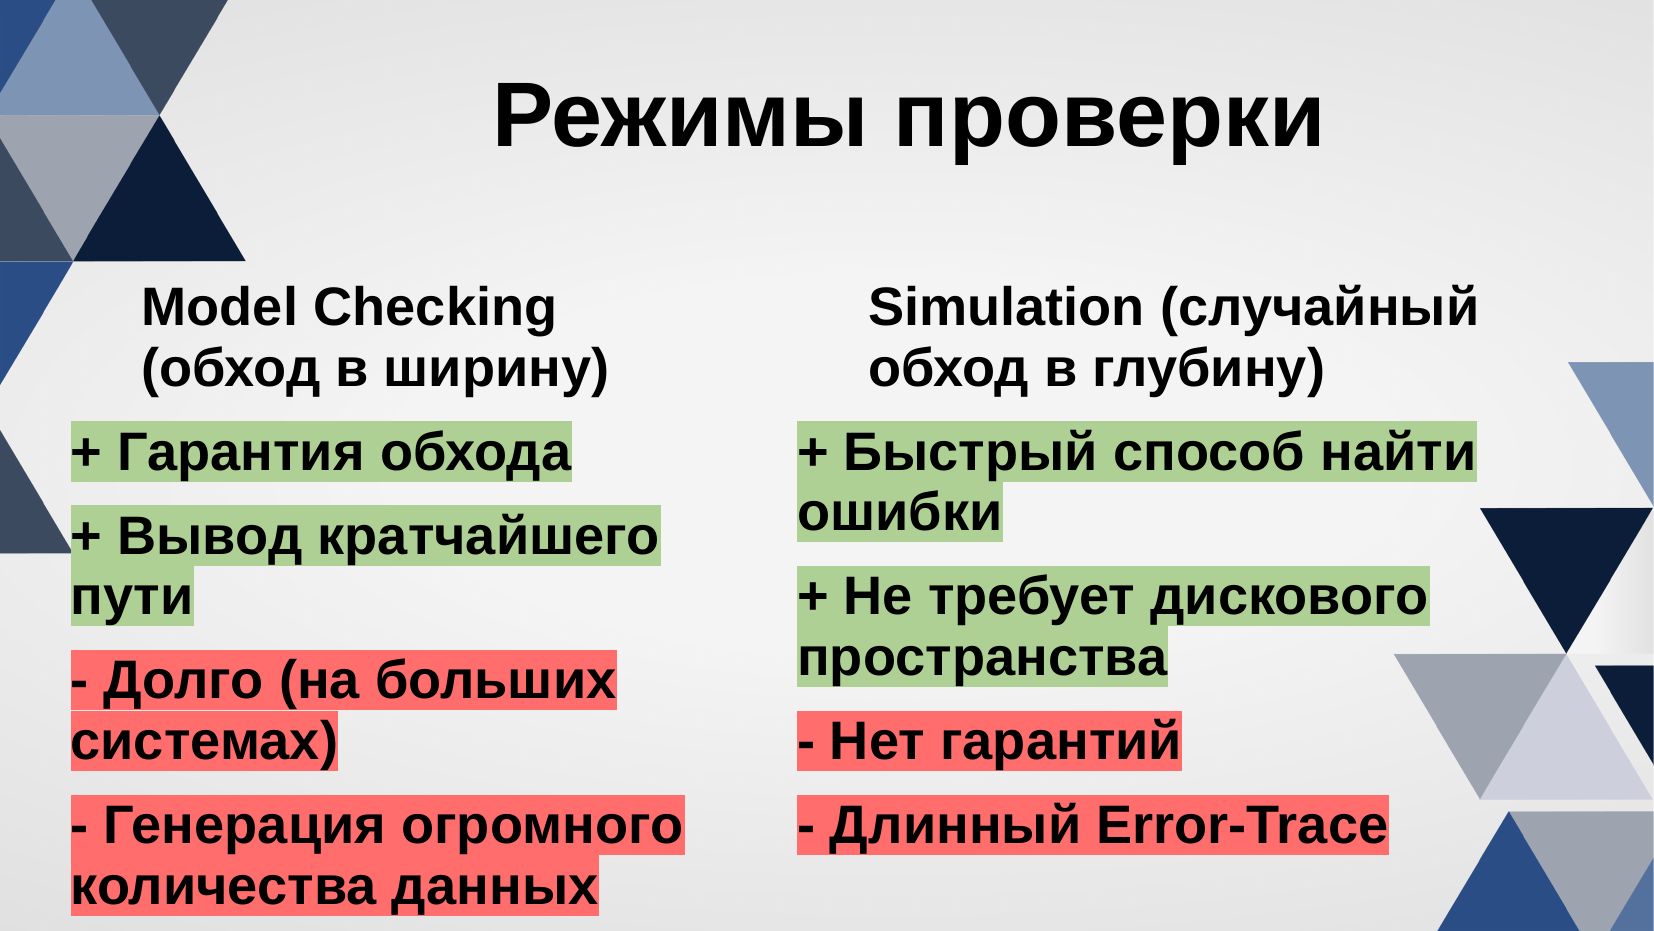

# Режимы проверки
Simulation (случайный обход в глубину)
+ Быстрый способ найти ошибки
+ Не требует дискового пространства
- Нет гарантий
- Длинный Error-Trace
Model Checking (обход в ширину)
+ Гарантия обхода
+ Вывод кратчайшего пути
- Долго (на больших системах)
- Генерация огромного количества данных